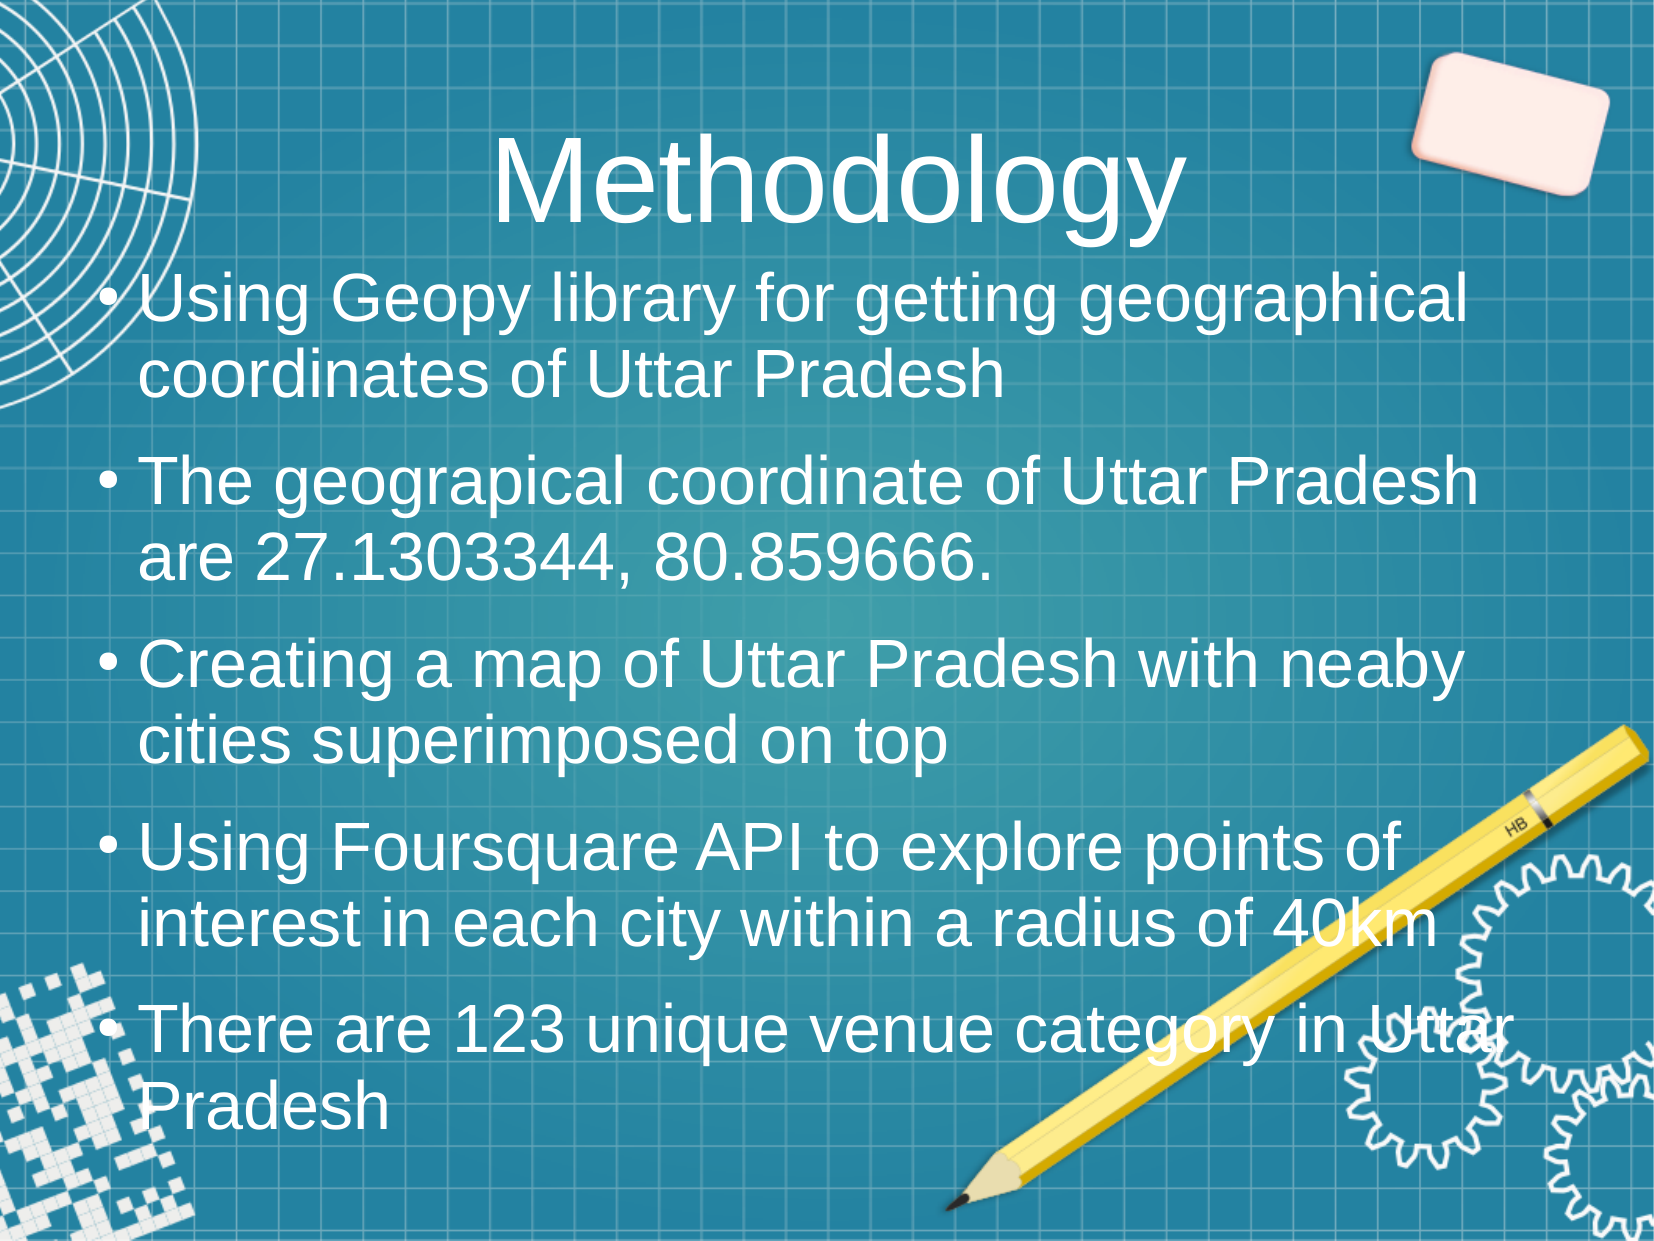

# Methodology
Using Geopy library for getting geographical coordinates of Uttar Pradesh
The geograpical coordinate of Uttar Pradesh are 27.1303344, 80.859666.
Creating a map of Uttar Pradesh with neaby cities superimposed on top
Using Foursquare API to explore points of interest in each city within a radius of 40km
There are 123 unique venue category in Uttar Pradesh